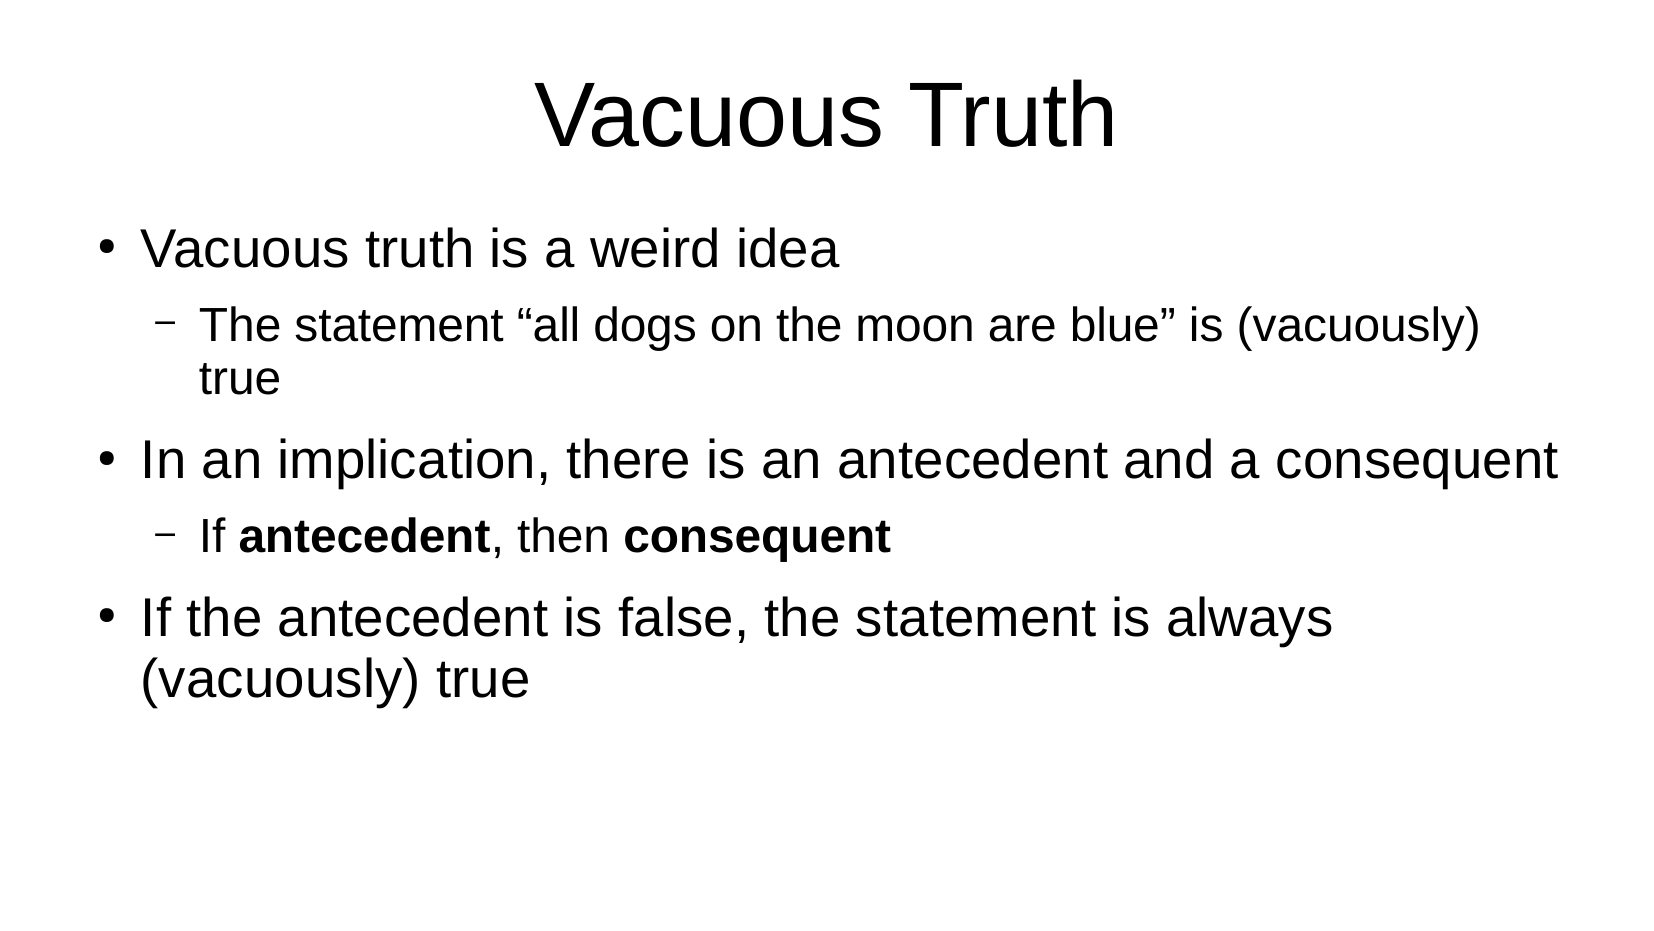

# Vacuous Truth
Vacuous truth is a weird idea
The statement “all dogs on the moon are blue” is (vacuously) true
In an implication, there is an antecedent and a consequent
If antecedent, then consequent
If the antecedent is false, the statement is always (vacuously) true